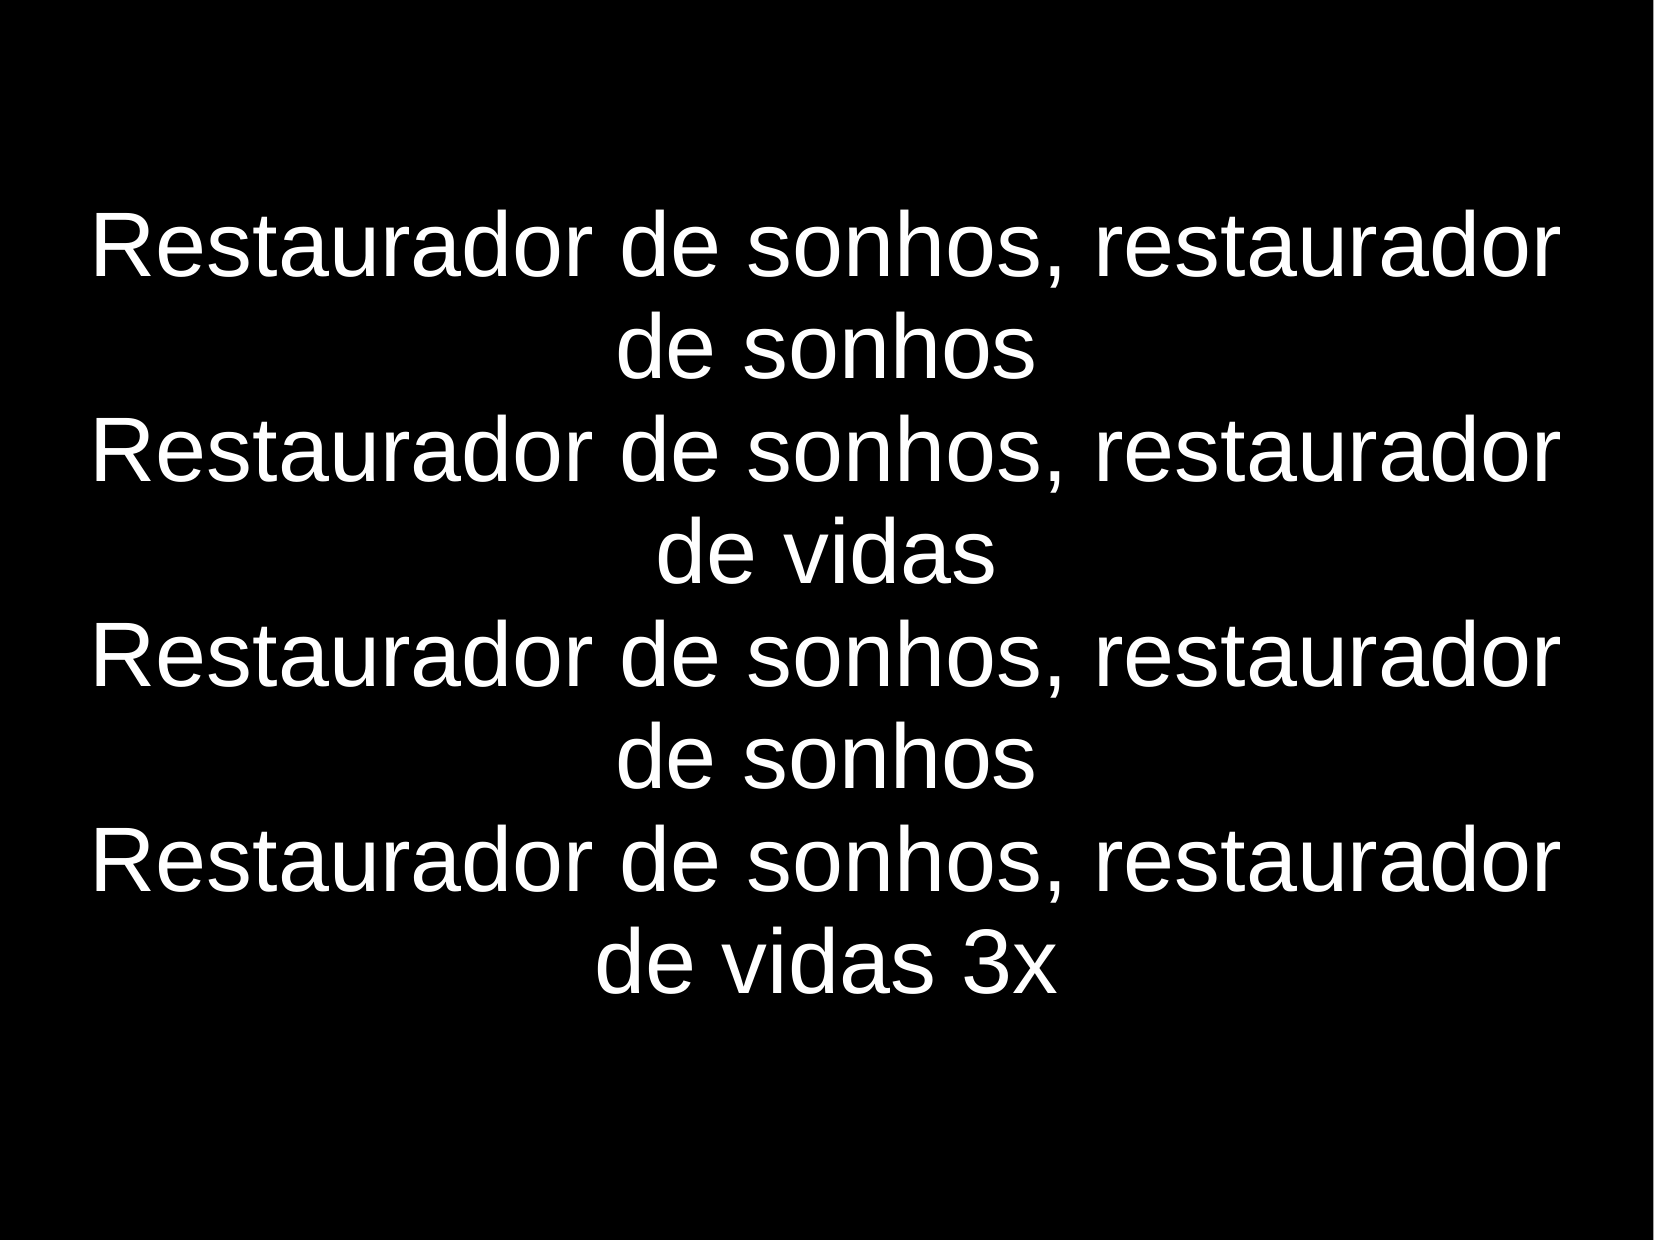

# Restaurador de sonhos, restaurador de sonhos
Restaurador de sonhos, restaurador de vidas
Restaurador de sonhos, restaurador de sonhos
Restaurador de sonhos, restaurador de vidas 3x